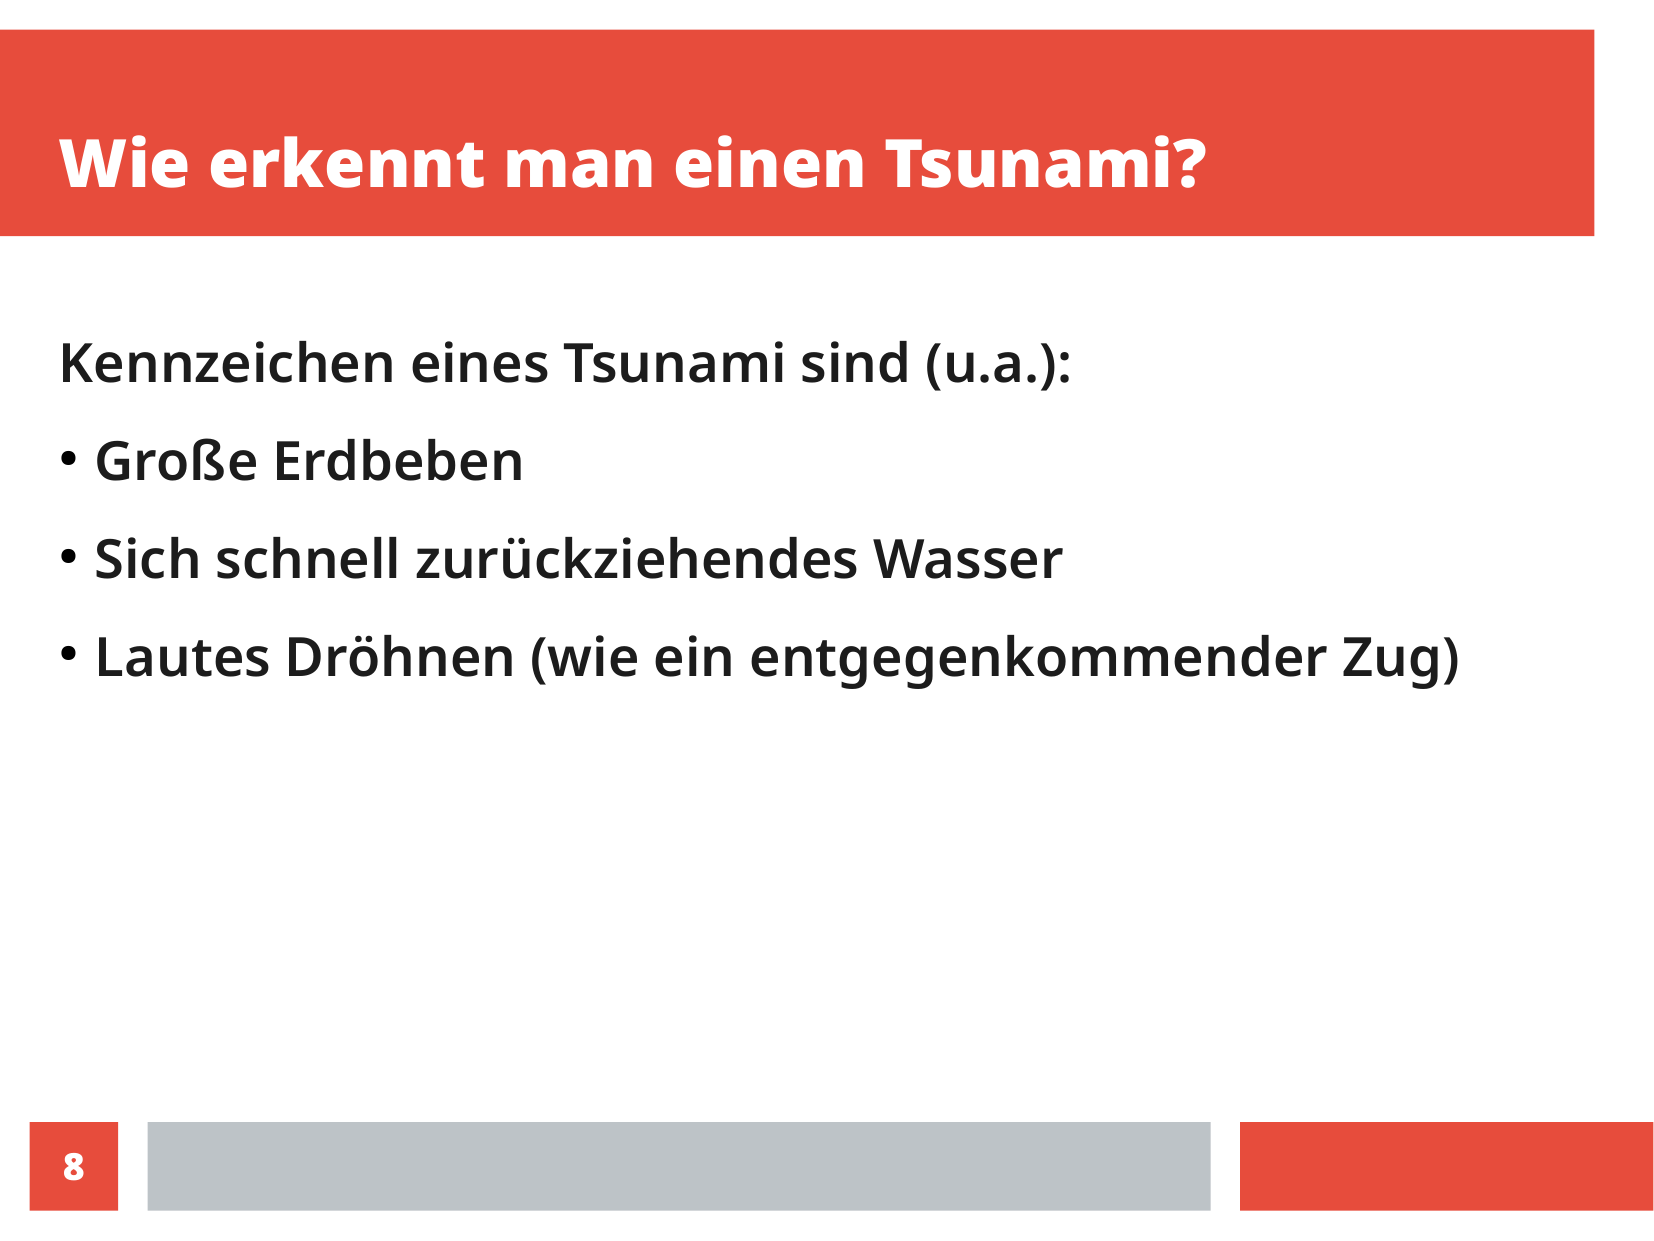

# Wie erkennt man einen Tsunami?
Kennzeichen eines Tsunami sind (u.a.):
Große Erdbeben
Sich schnell zurückziehendes Wasser
Lautes Dröhnen (wie ein entgegenkommender Zug)
8